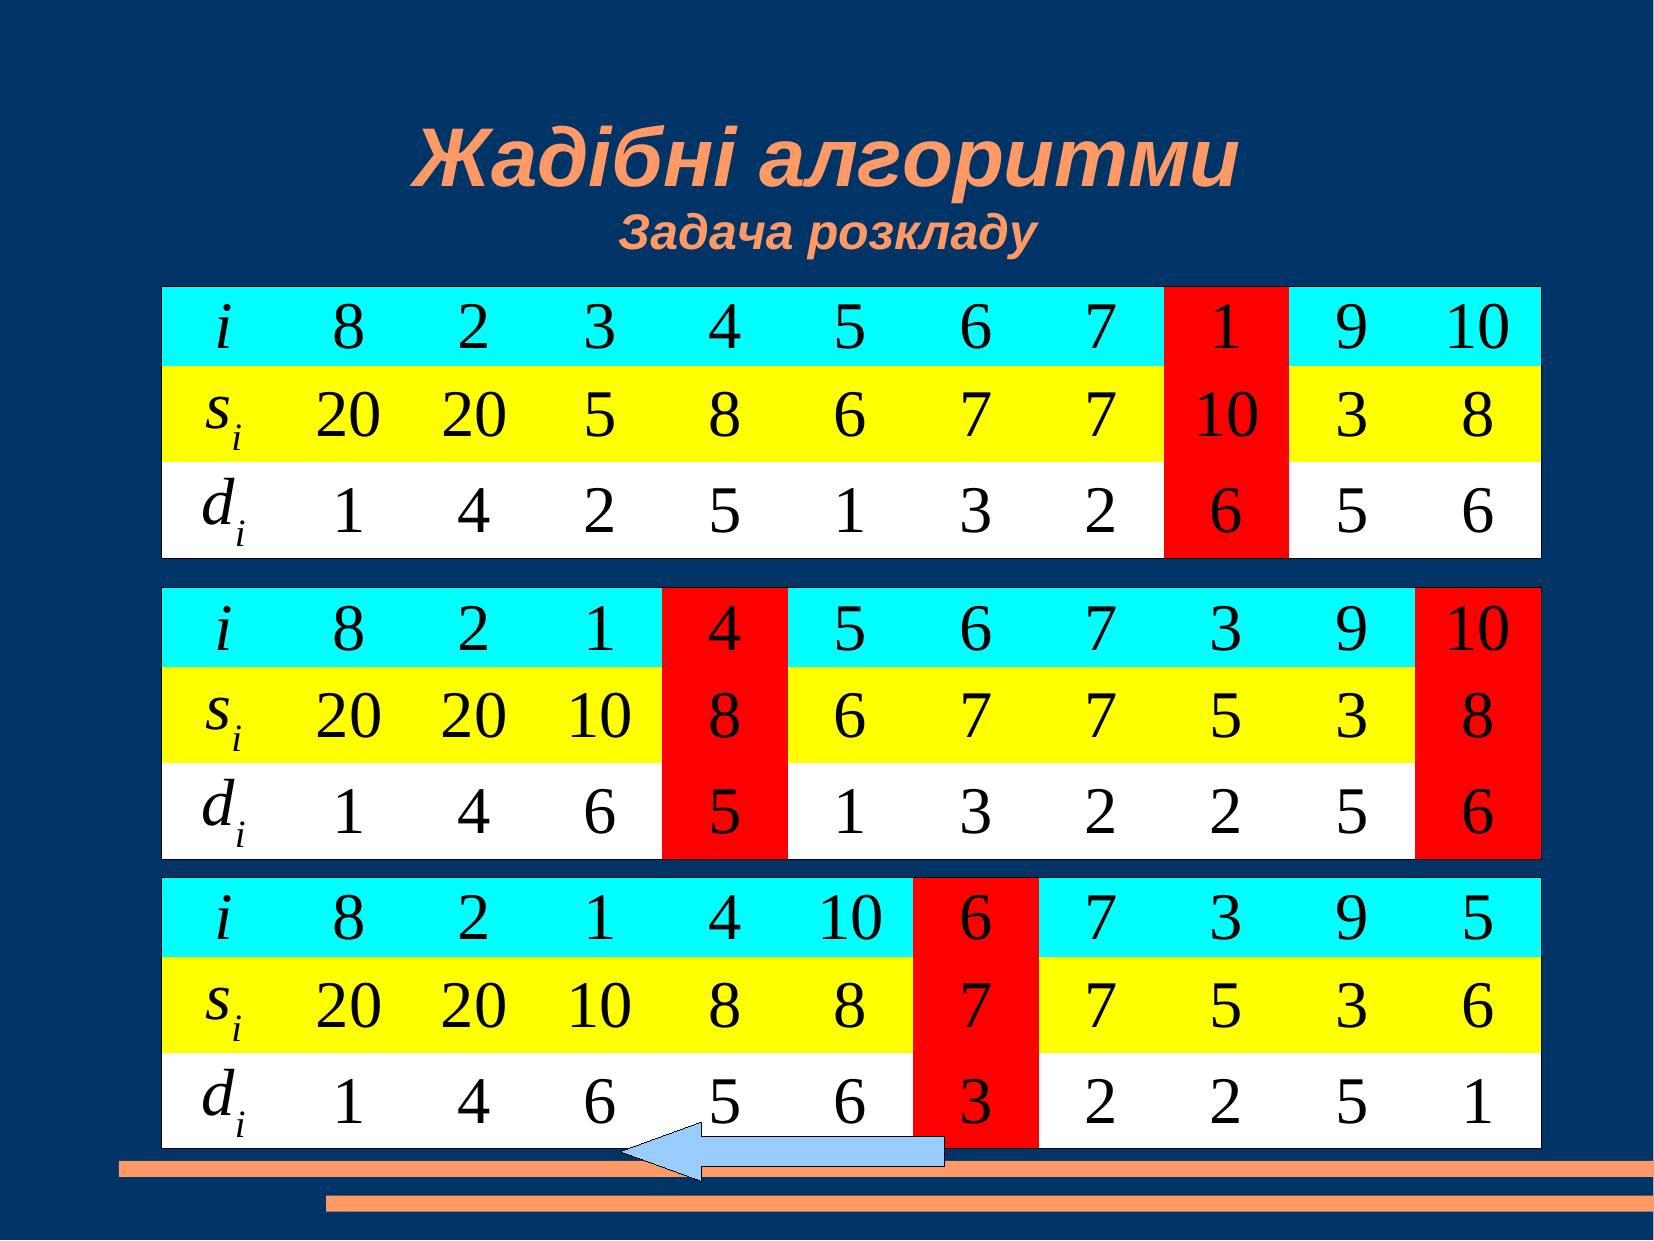

# Жадібні алгоритми Задача розкладу
| i | 8 | 2 | 3 | 4 | 5 | 6 | 7 | 1 | 9 | 10 |
| --- | --- | --- | --- | --- | --- | --- | --- | --- | --- | --- |
| si | 20 | 20 | 5 | 8 | 6 | 7 | 7 | 10 | 3 | 8 |
| di | 1 | 4 | 2 | 5 | 1 | 3 | 2 | 6 | 5 | 6 |
| i | 8 | 2 | 1 | 4 | 5 | 6 | 7 | 3 | 9 | 10 |
| --- | --- | --- | --- | --- | --- | --- | --- | --- | --- | --- |
| si | 20 | 20 | 10 | 8 | 6 | 7 | 7 | 5 | 3 | 8 |
| di | 1 | 4 | 6 | 5 | 1 | 3 | 2 | 2 | 5 | 6 |
| i | 8 | 2 | 1 | 4 | 10 | 6 | 7 | 3 | 9 | 5 |
| --- | --- | --- | --- | --- | --- | --- | --- | --- | --- | --- |
| si | 20 | 20 | 10 | 8 | 8 | 7 | 7 | 5 | 3 | 6 |
| di | 1 | 4 | 6 | 5 | 6 | 3 | 2 | 2 | 5 | 1 |